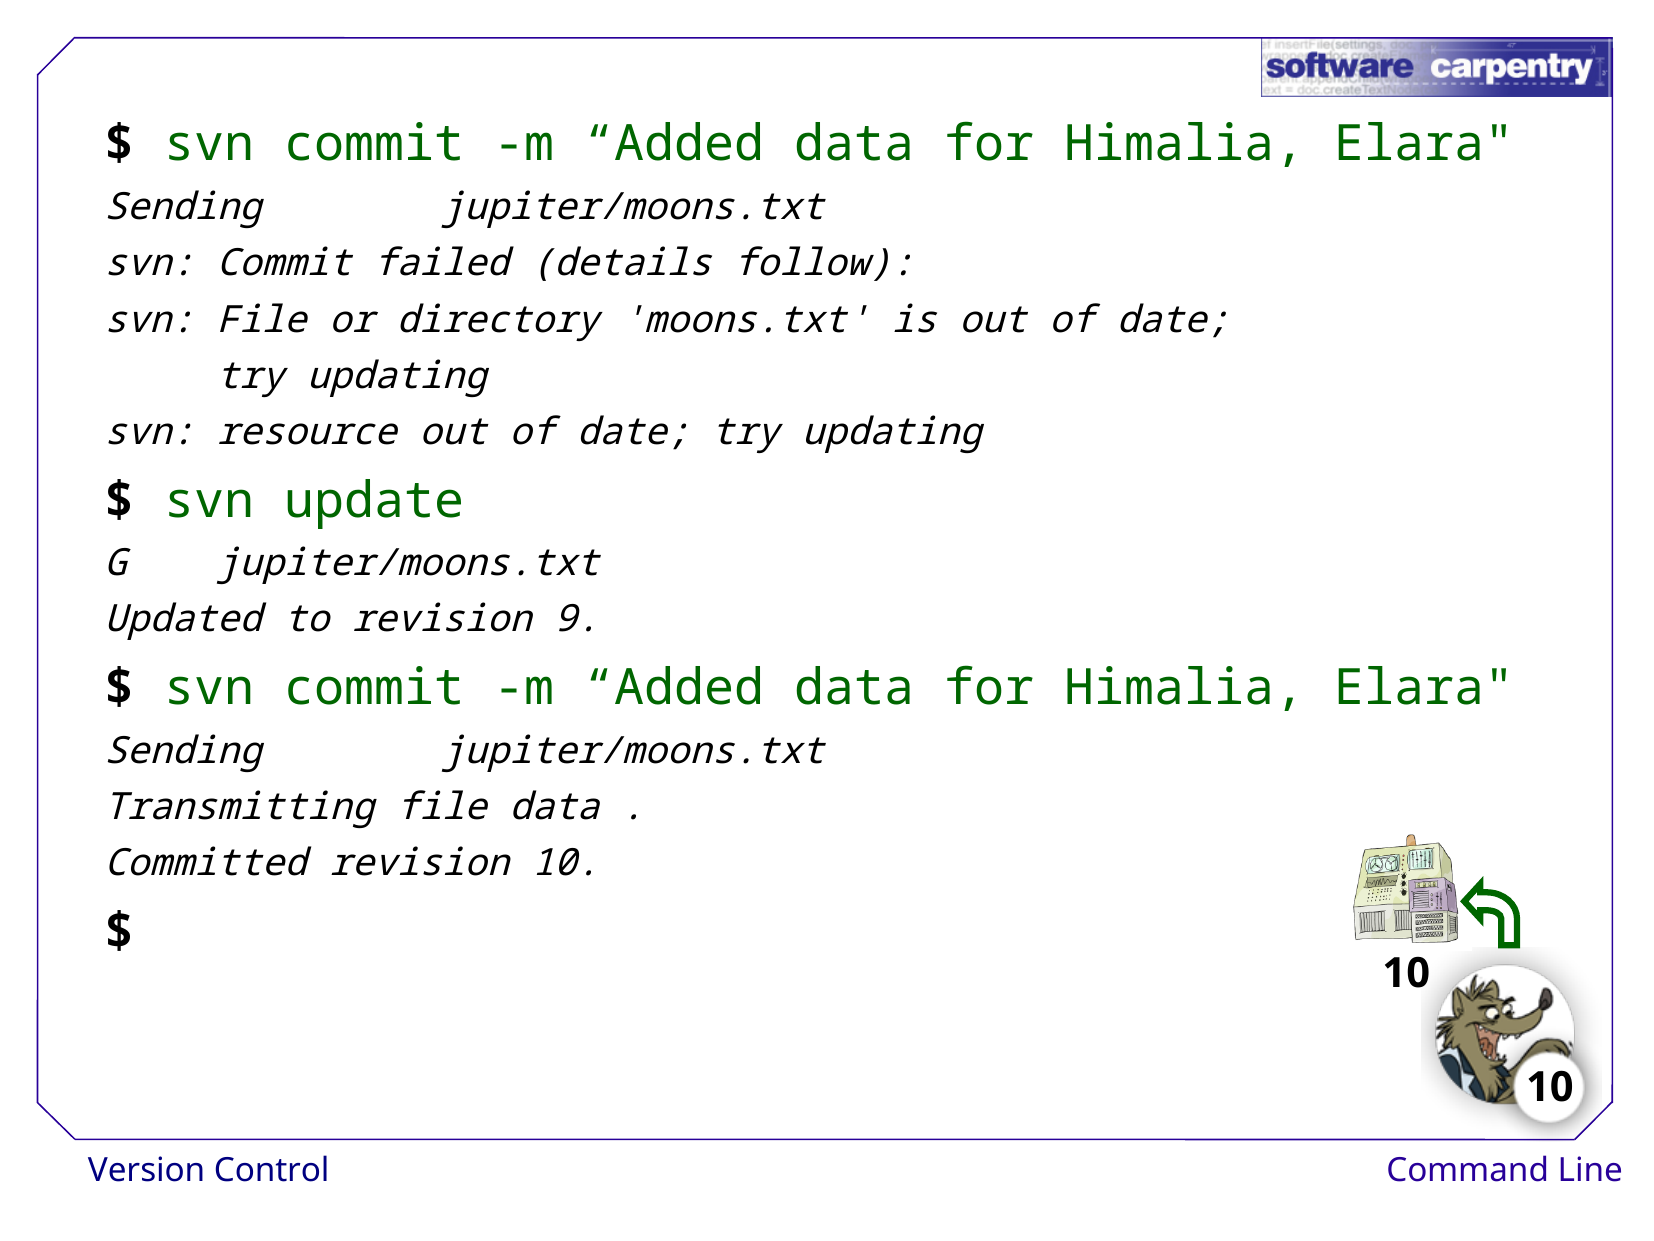

$ svn commit -m “Added data for Himalia, Elara"
Sending jupiter/moons.txt
svn: Commit failed (details follow):
svn: File or directory 'moons.txt' is out of date;
 try updating
svn: resource out of date; try updating
$ svn update
G jupiter/moons.txt
Updated to revision 9.
$ svn commit -m “Added data for Himalia, Elara"
Sending jupiter/moons.txt
Transmitting file data .
Committed revision 10.
$
10
10